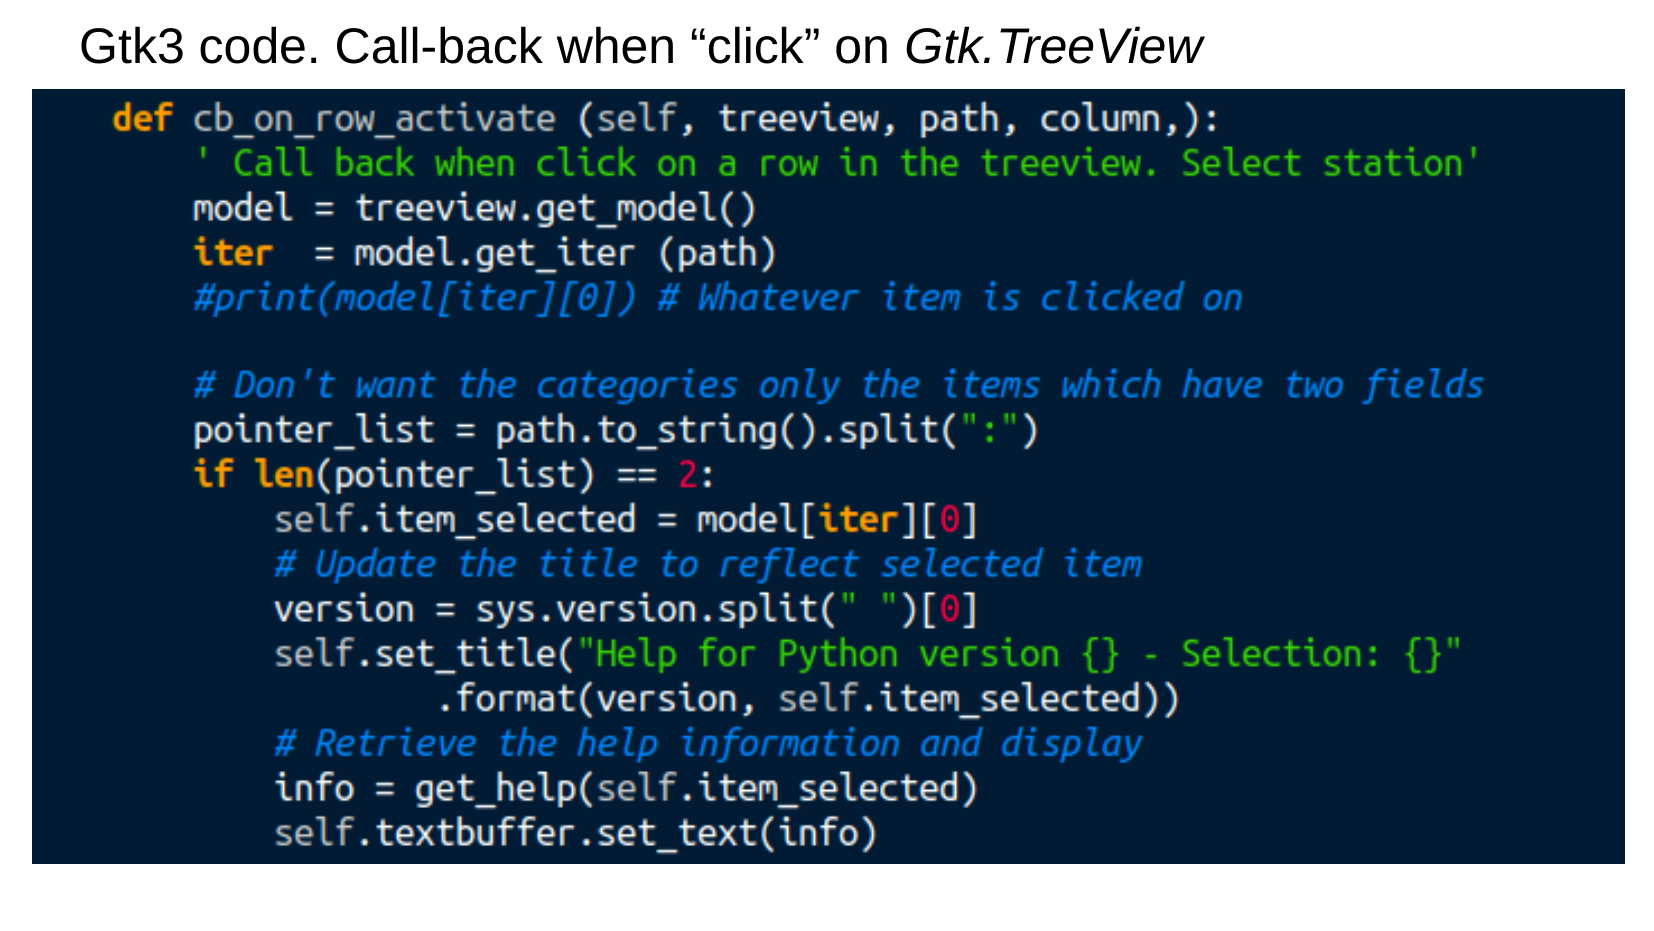

# Gtk3 code. Call-back when “click” on Gtk.TreeView